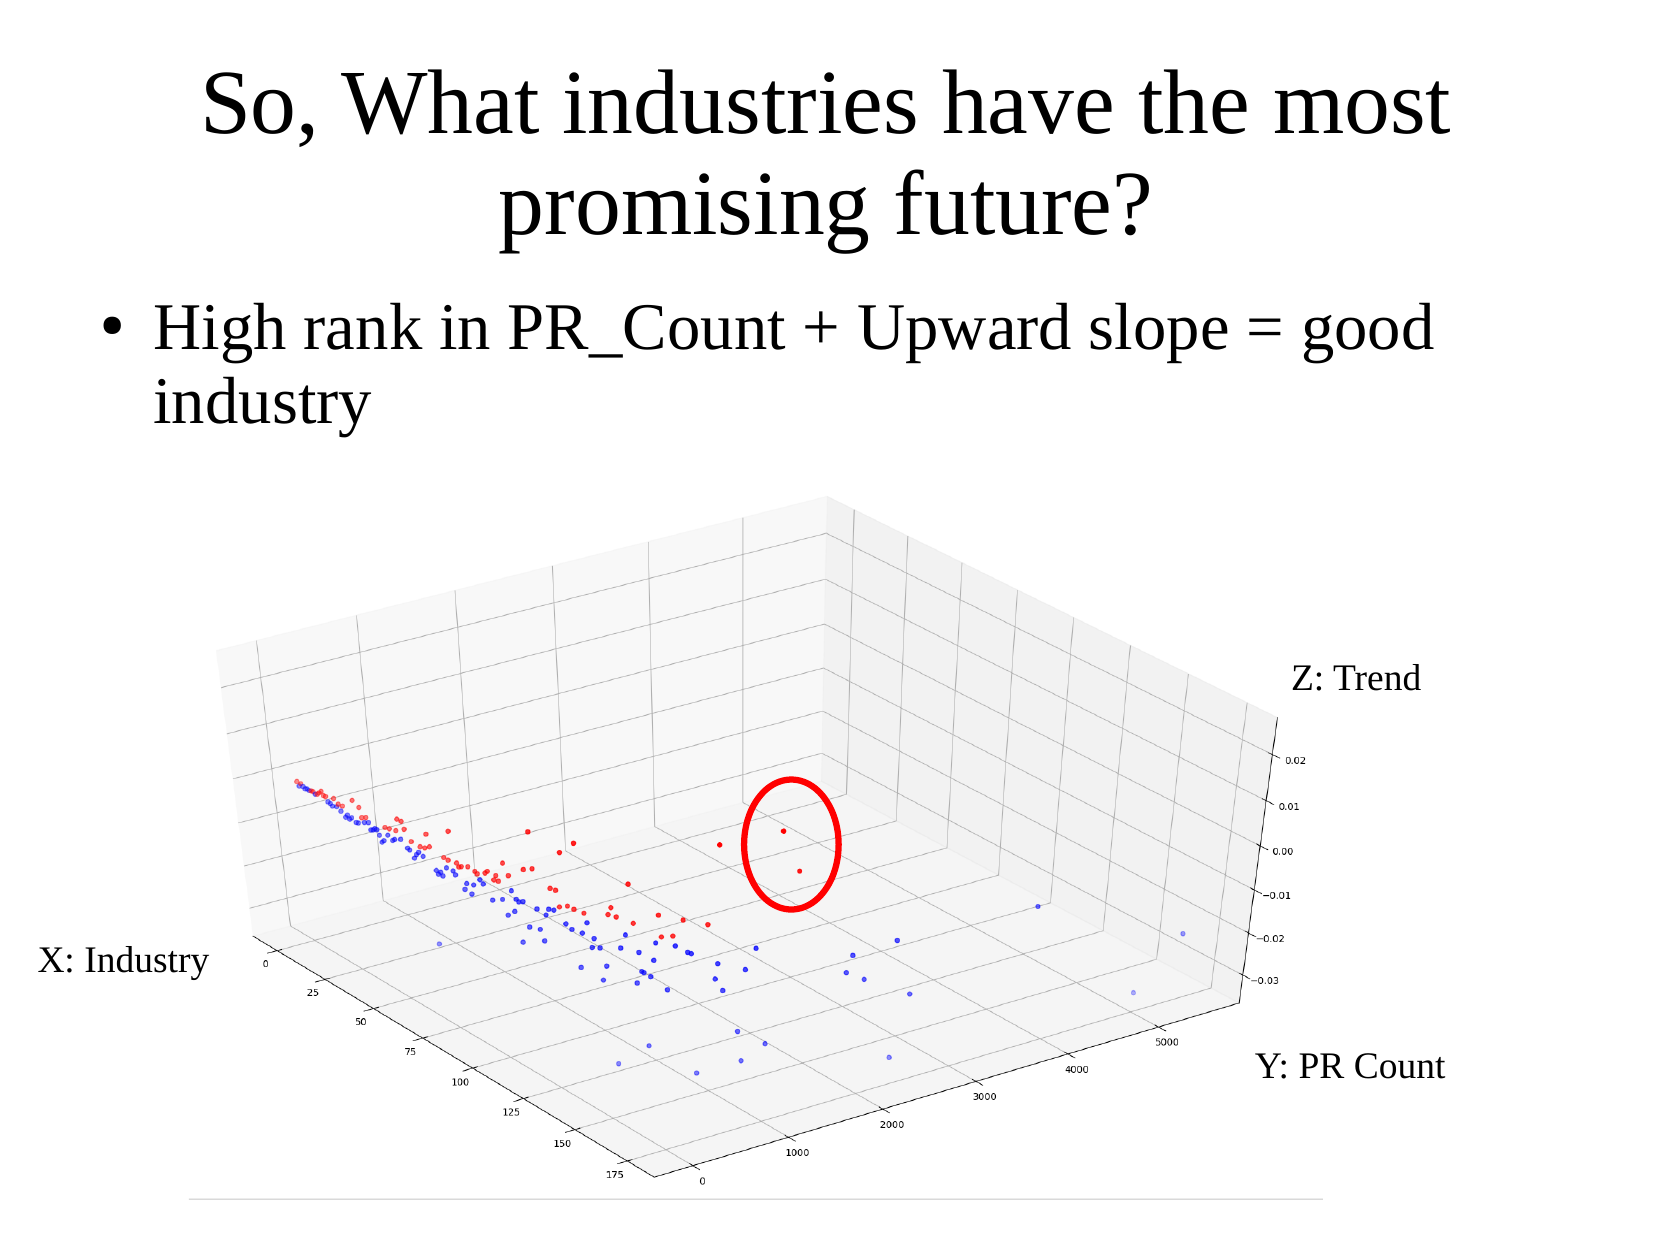

# So, What industries have the most promising future?
High rank in PR_Count + Upward slope = good industry
Z: Trend
X: Industry
Y: PR Count